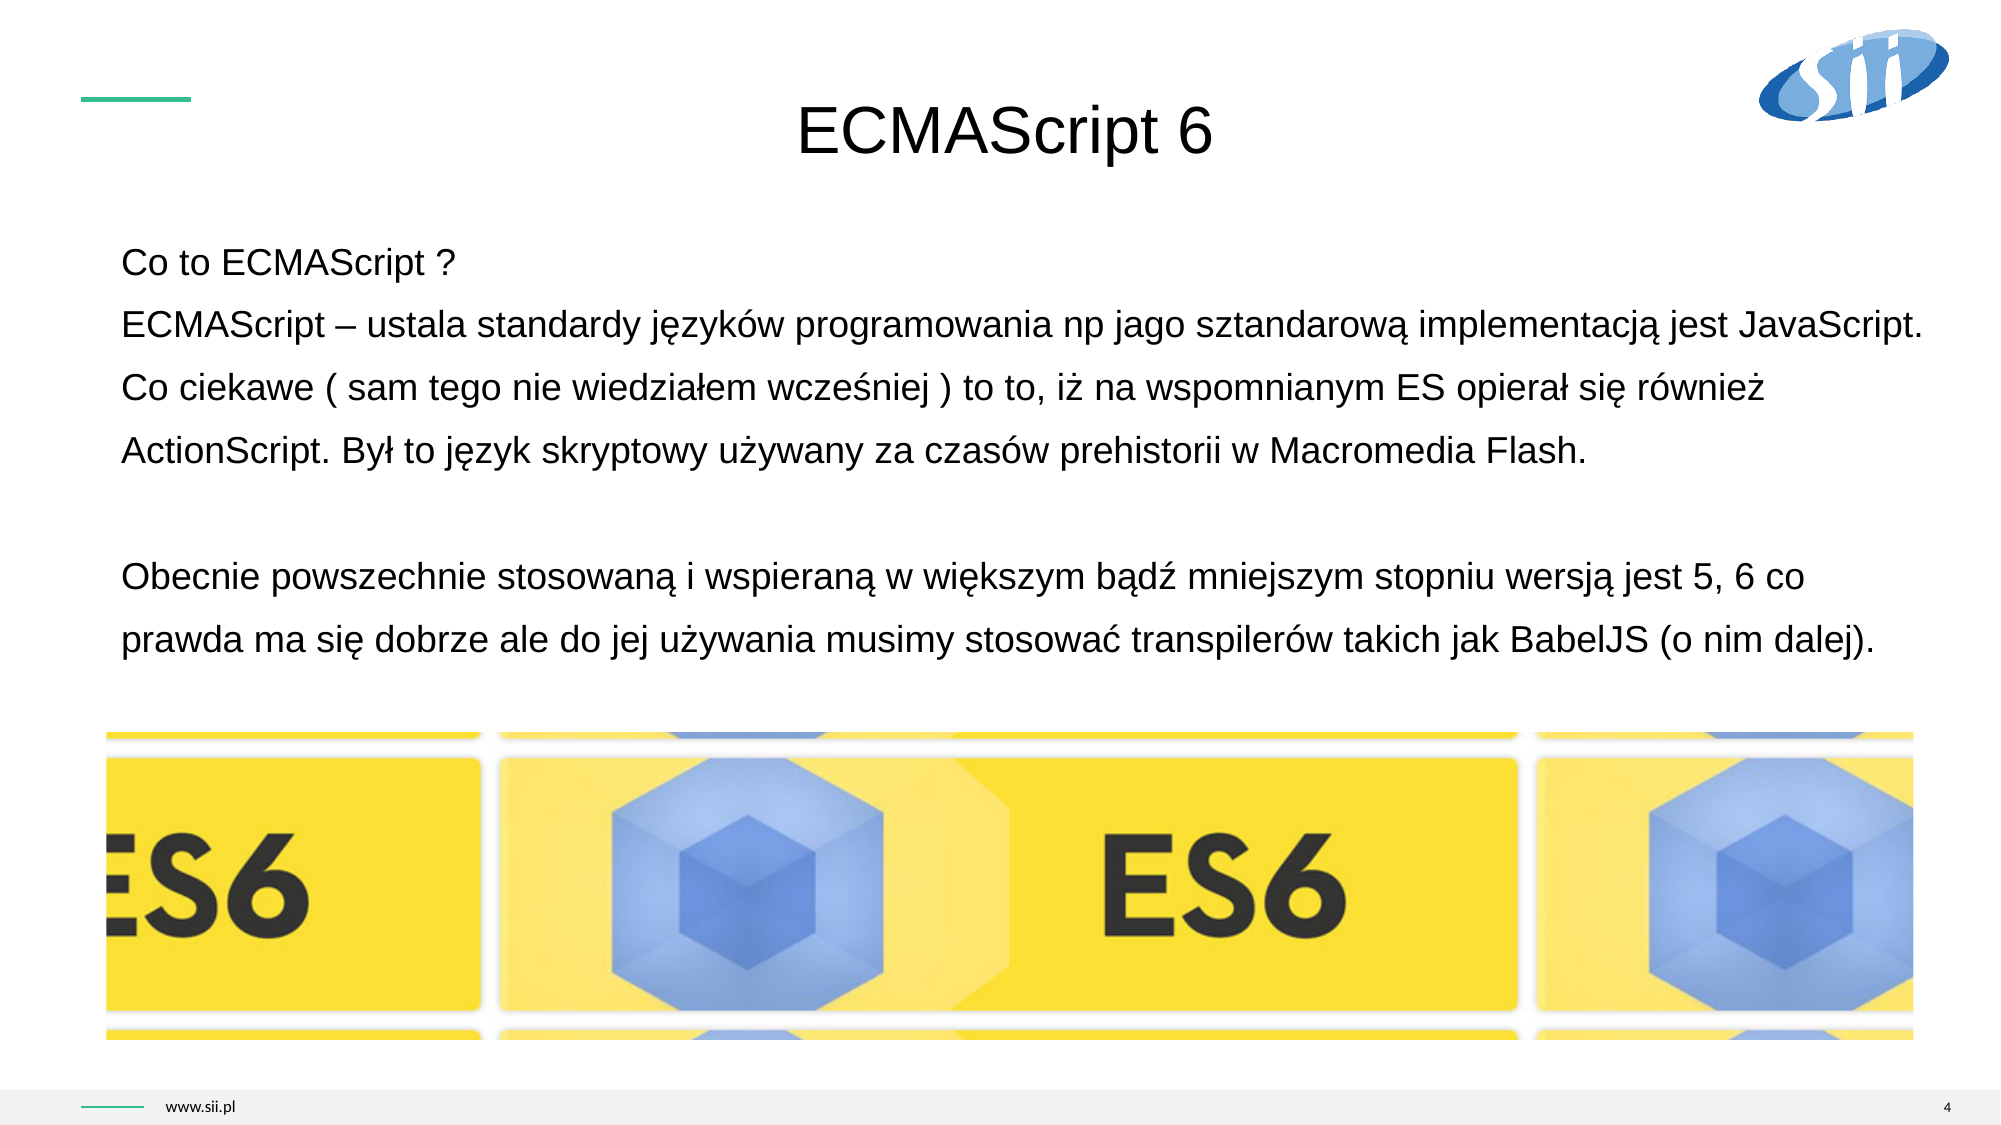

#
ECMAScript 6
Co to ECMAScript ?
ECMAScript – ustala standardy języków programowania np jago sztandarową implementacją jest JavaScript. Co ciekawe ( sam tego nie wiedziałem wcześniej ) to to, iż na wspomnianym ES opierał się również ActionScript. Był to język skryptowy używany za czasów prehistorii w Macromedia Flash.
Obecnie powszechnie stosowaną i wspieraną w większym bądź mniejszym stopniu wersją jest 5, 6 co prawda ma się dobrze ale do jej używania musimy stosować transpilerów takich jak BabelJS (o nim dalej).